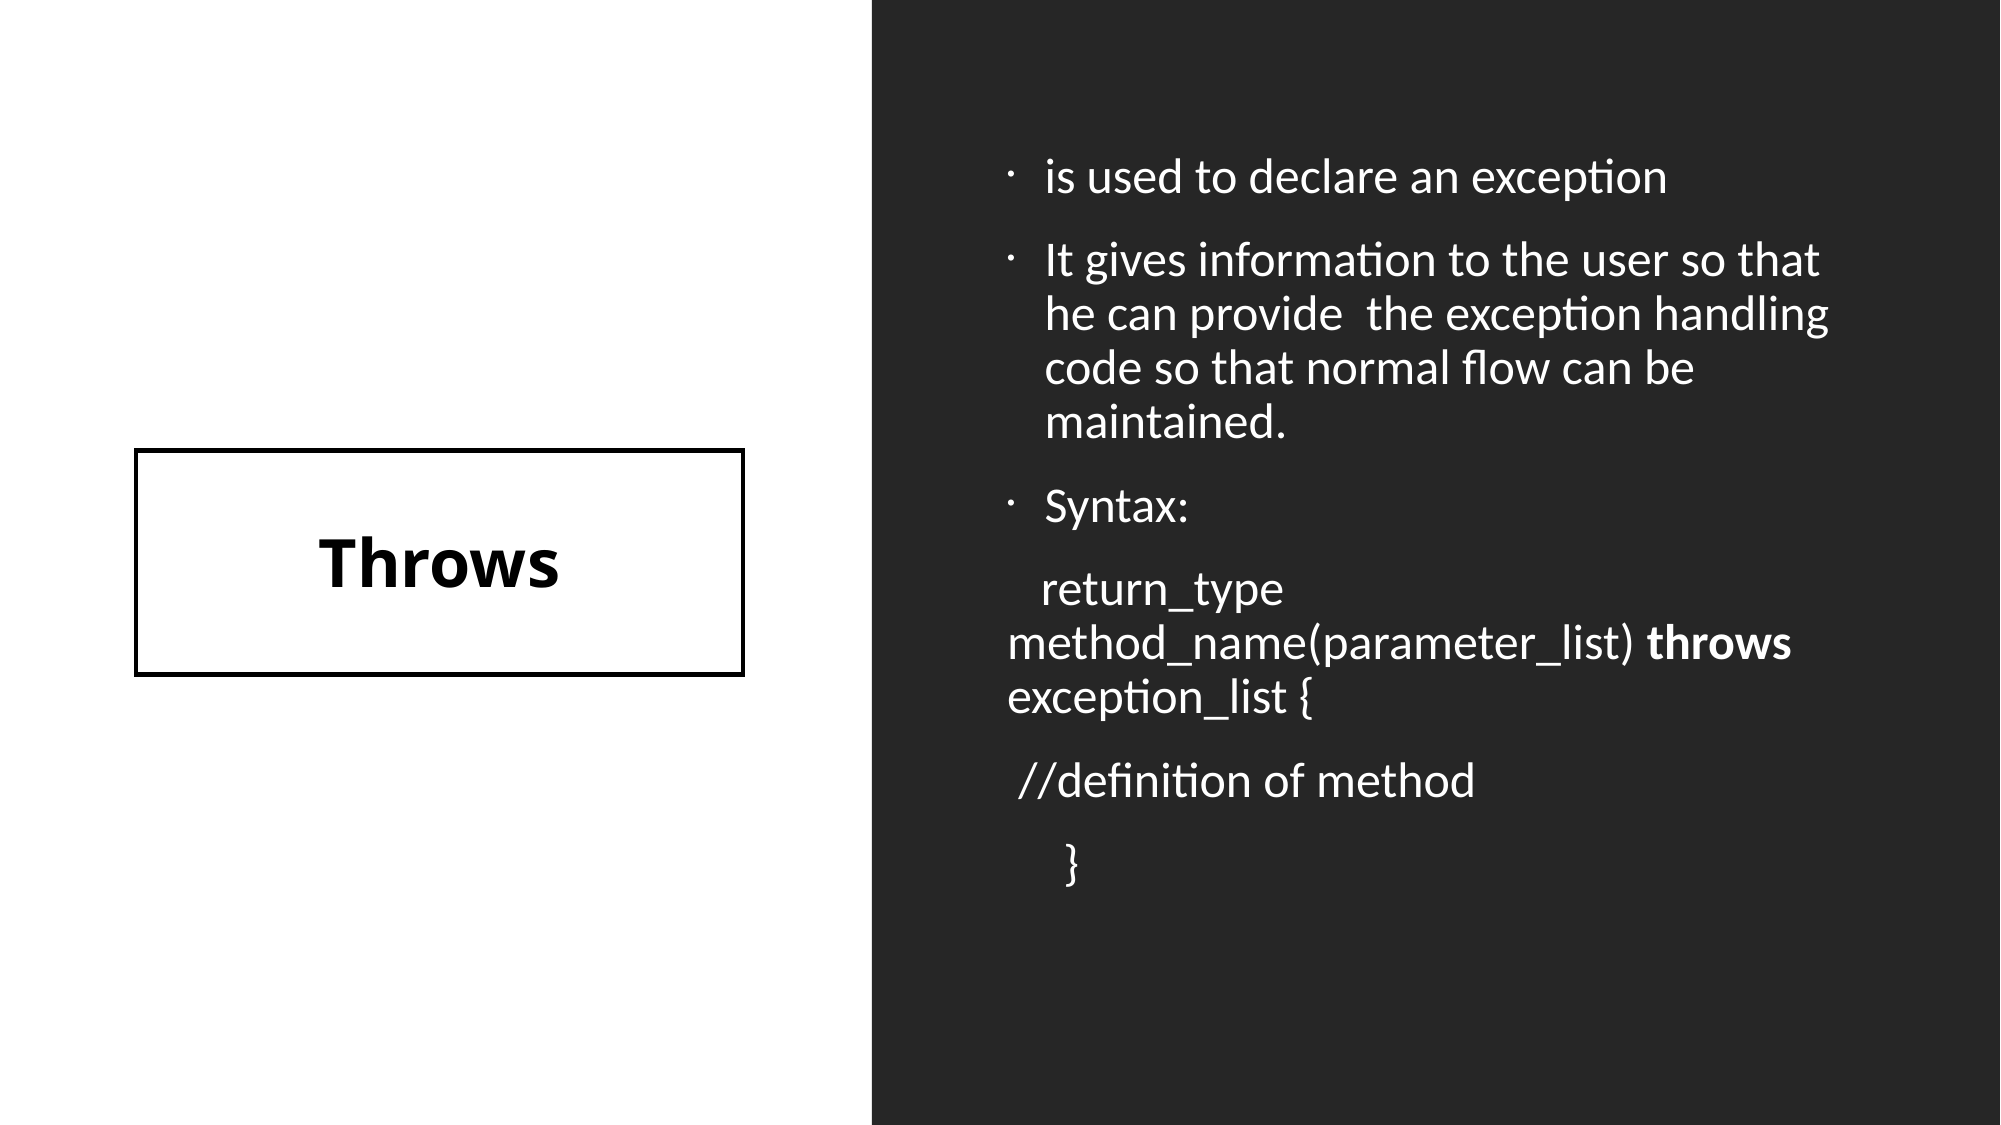

is used to declare an exception
It gives information to the user so that he can provide  the exception handling code so that normal flow can be maintained.
Syntax:
 return_type method_name(parameter_list) throws exception_list {
 //definition of method
 }
# Throws